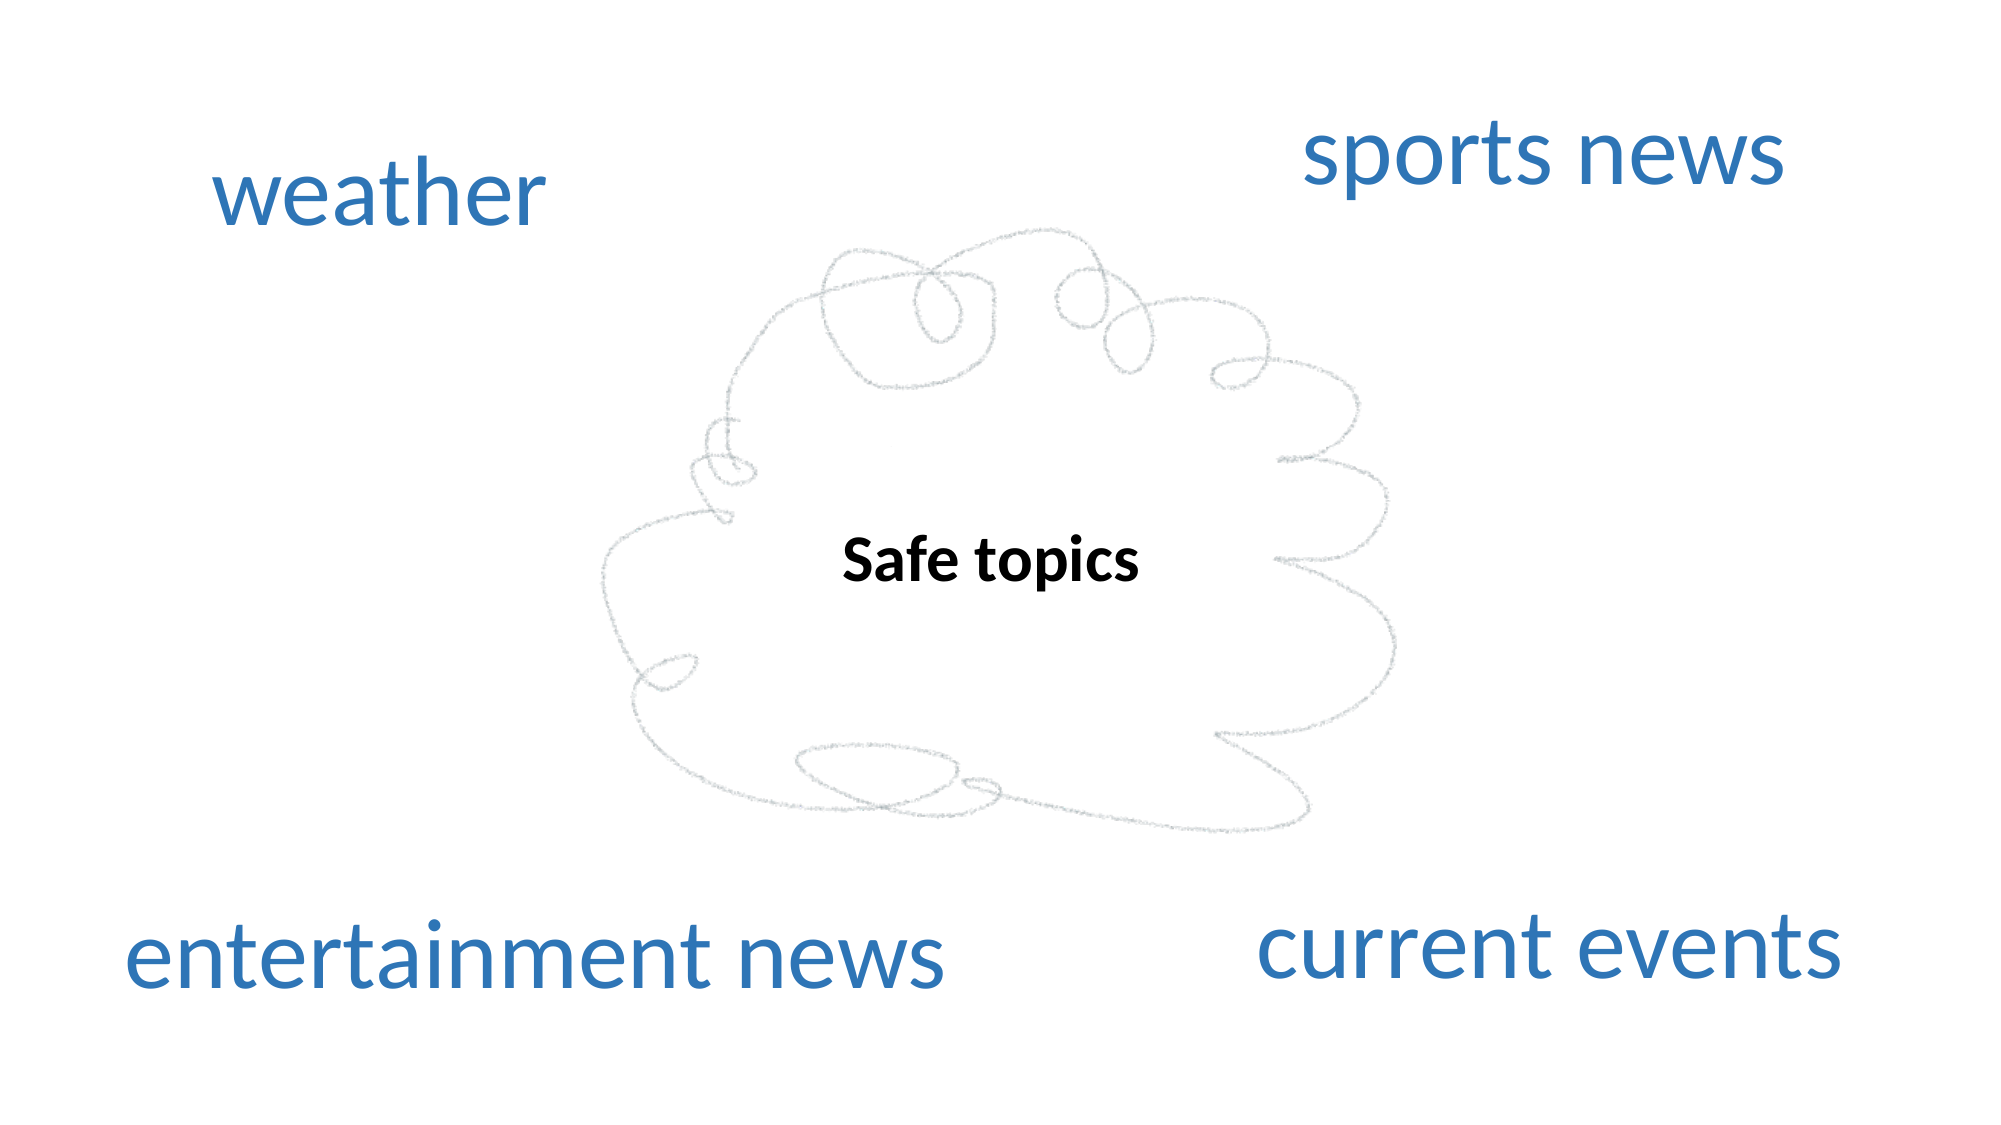

sports news
weather
Safe topics
current events
entertainment news